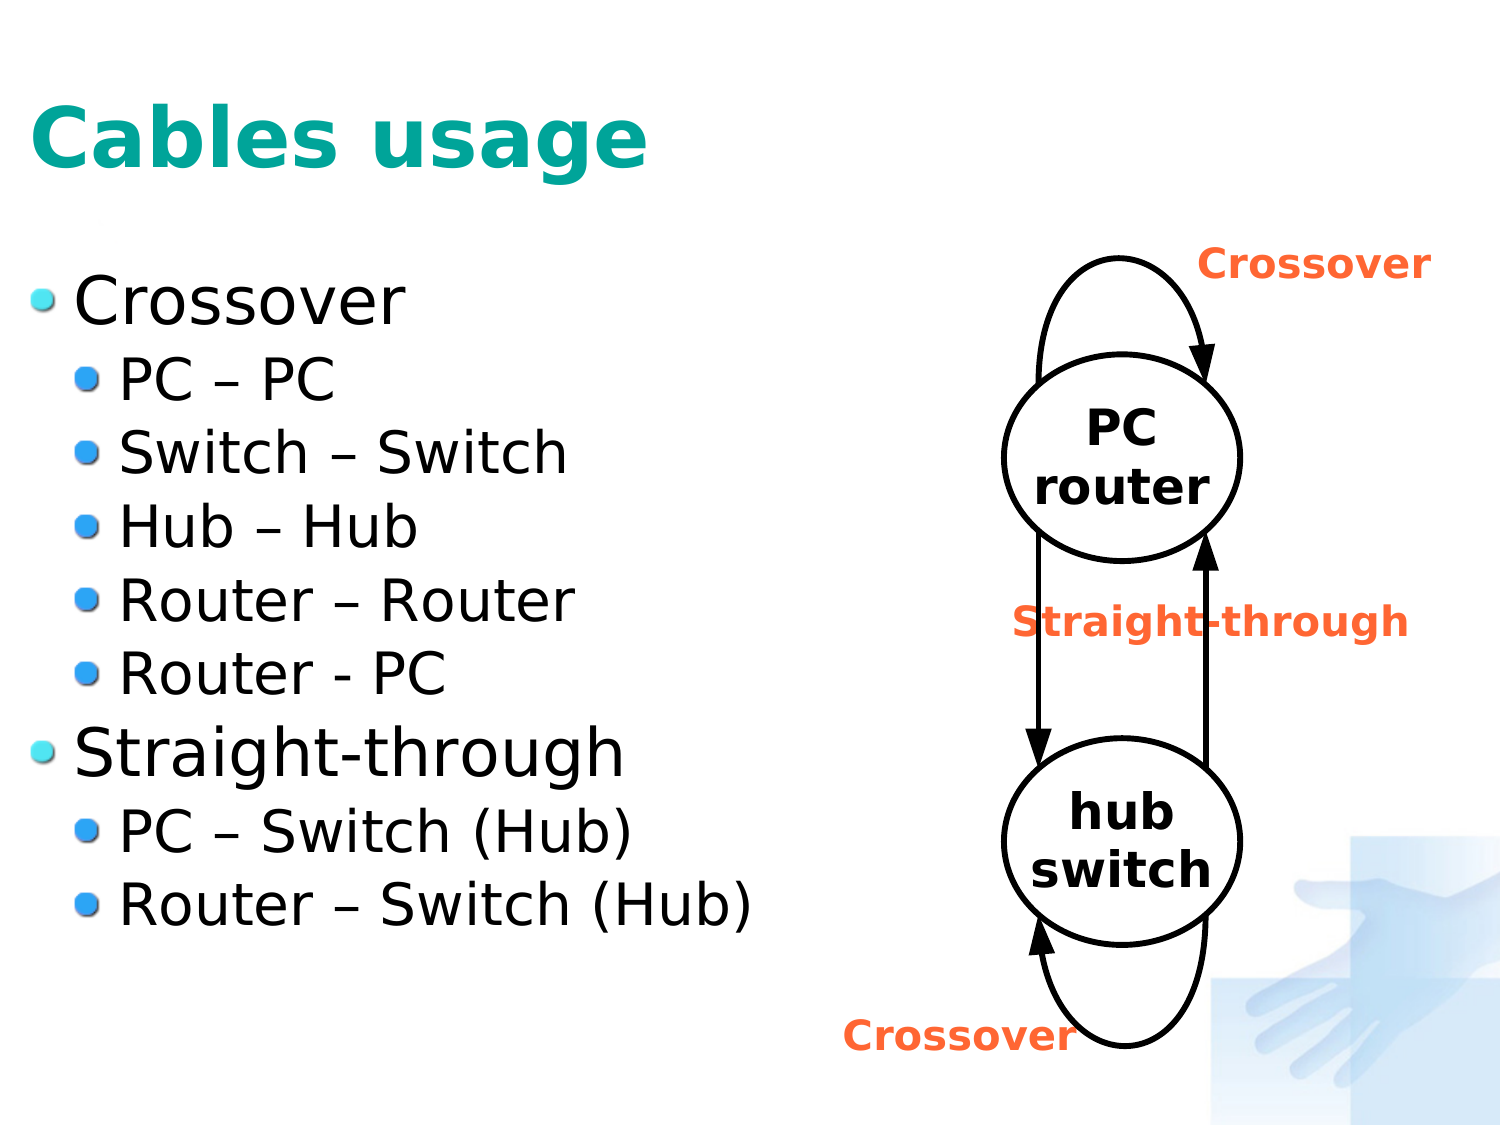

# Cables usage
Crossover
Crossover
PC – PC
Switch – Switch
Hub – Hub
Router – Router
Router - PC
Straight-through
PC – Switch (Hub)
Router – Switch (Hub)
PC
router
Straight-through
hub
switch
Crossover